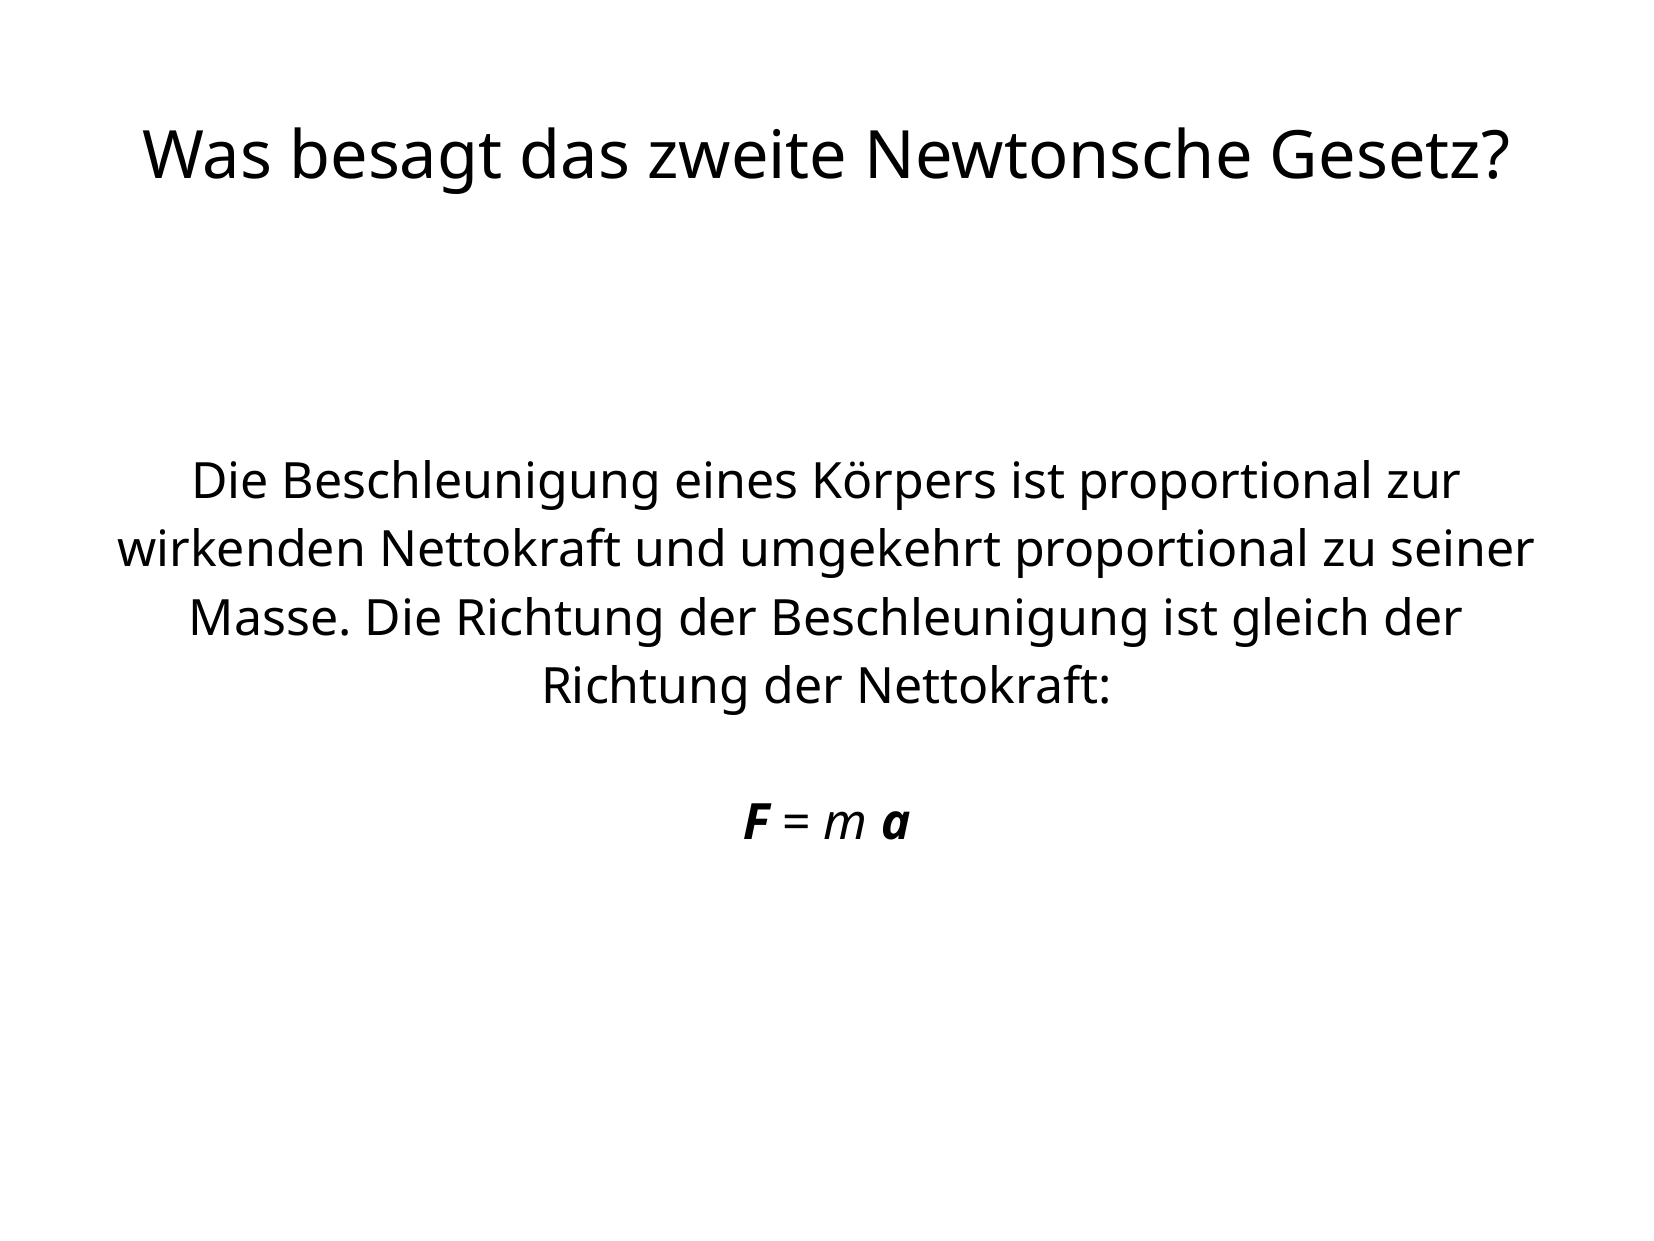

# Was besagt das zweite Newtonsche Gesetz?
Die Beschleunigung eines Körpers ist proportional zur wirkenden Nettokraft und umgekehrt proportional zu seiner Masse. Die Richtung der Beschleunigung ist gleich der Richtung der Nettokraft:
F = m a